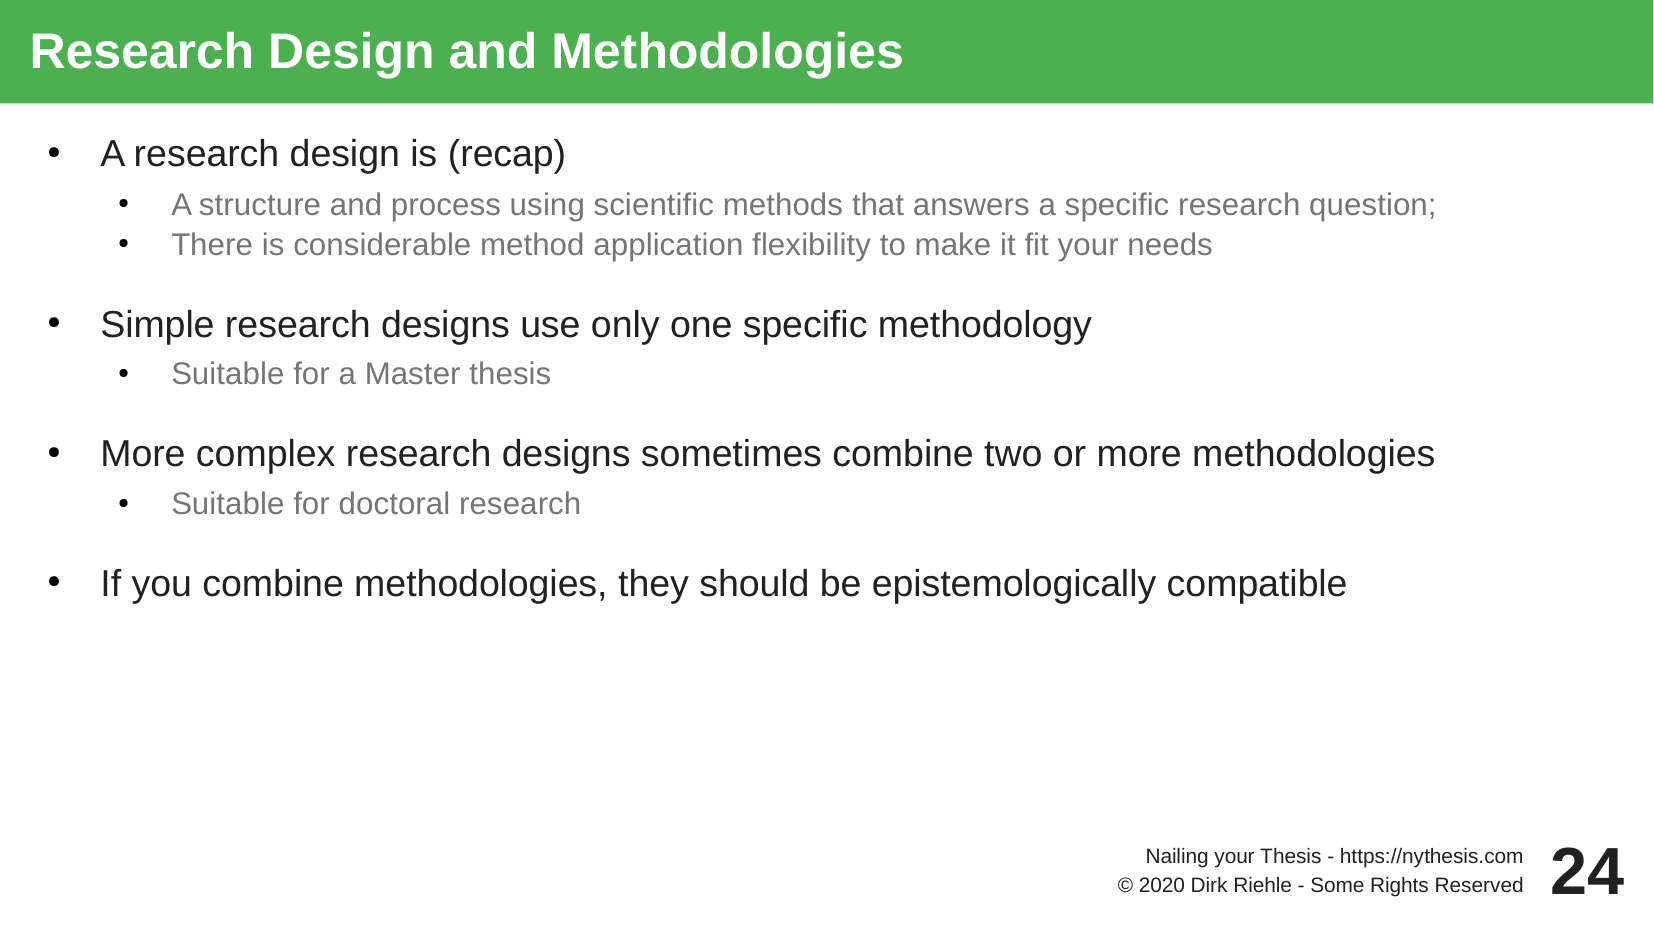

# Research Design and Methodologies
A research design is (recap)
A structure and process using scientific methods that answers a specific research question;
There is considerable method application flexibility to make it fit your needs
Simple research designs use only one specific methodology
Suitable for a Master thesis
More complex research designs sometimes combine two or more methodologies
Suitable for doctoral research
If you combine methodologies, they should be epistemologically compatible
Nailing your Thesis - https://nythesis.com
24
© 2020 Dirk Riehle - Some Rights Reserved